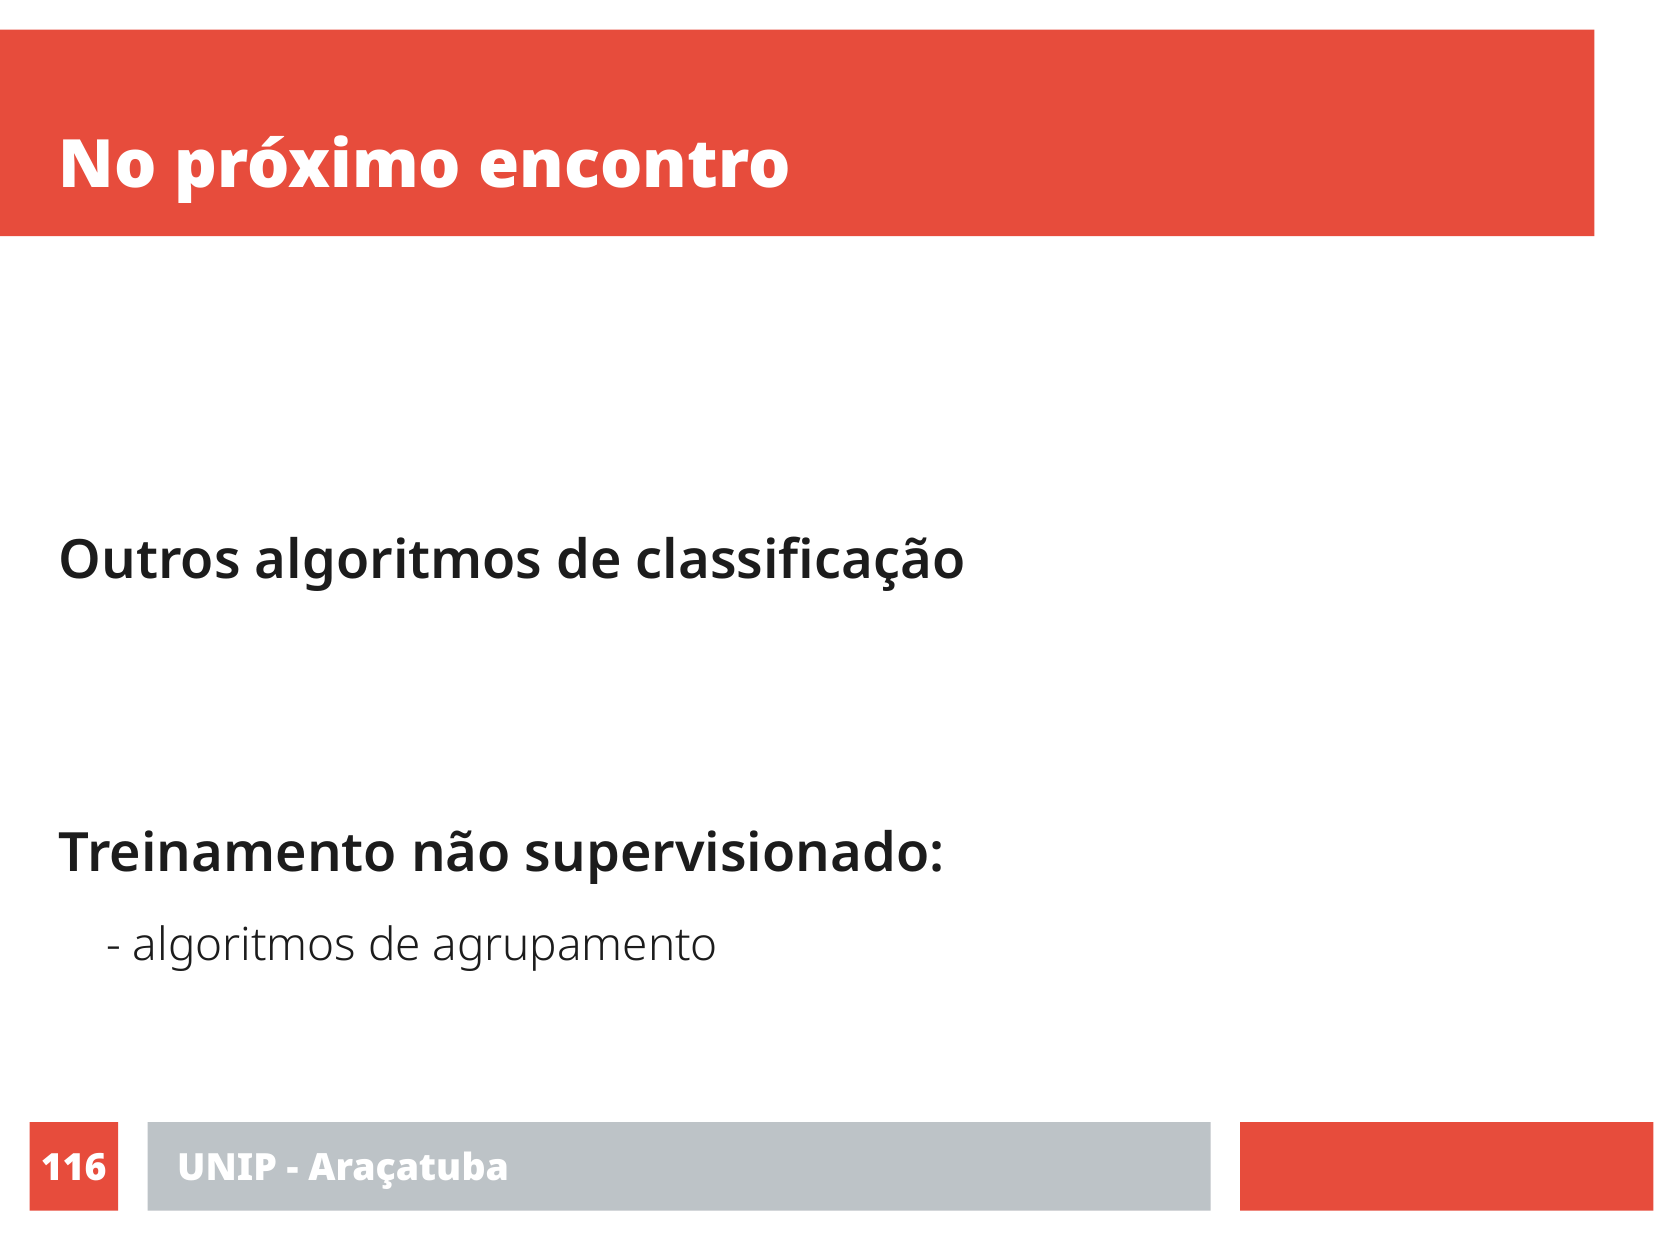

# No próximo encontro
Outros algoritmos de classificação
Treinamento não supervisionado:
- algoritmos de agrupamento
116
UNIP - Araçatuba